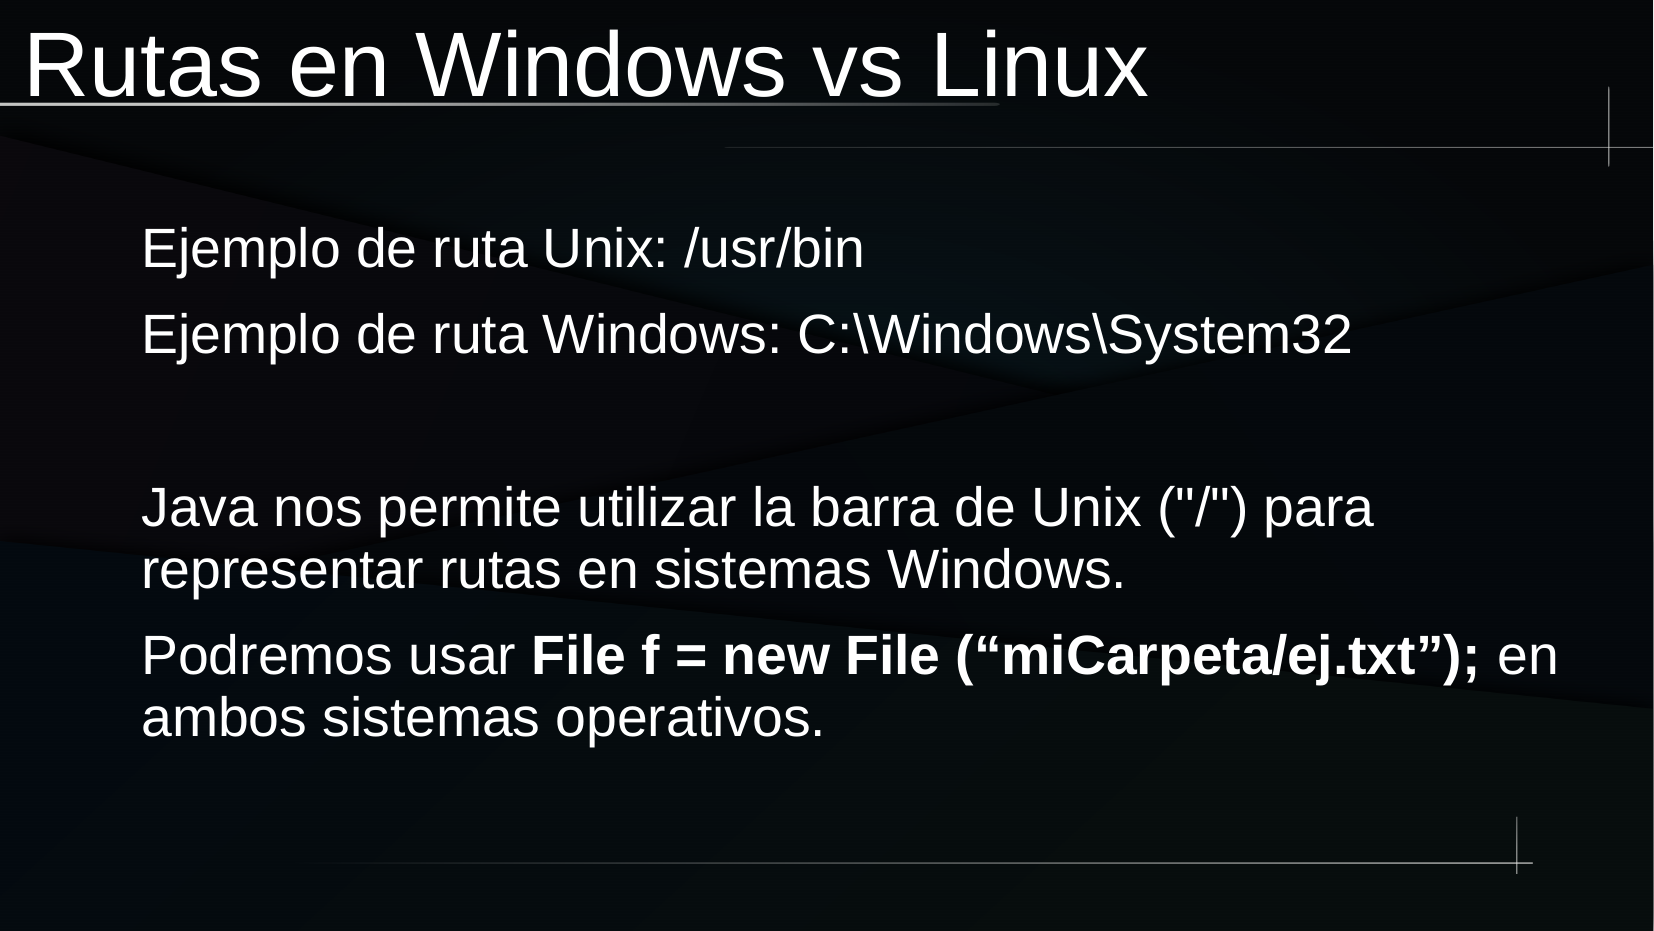

# Rutas en Windows vs Linux
Ejemplo de ruta Unix: /usr/bin
Ejemplo de ruta Windows: C:\Windows\System32
Java nos permite utilizar la barra de Unix ("/") para representar rutas en sistemas Windows.
Podremos usar File f = new File (“miCarpeta/ej.txt”); en ambos sistemas operativos.